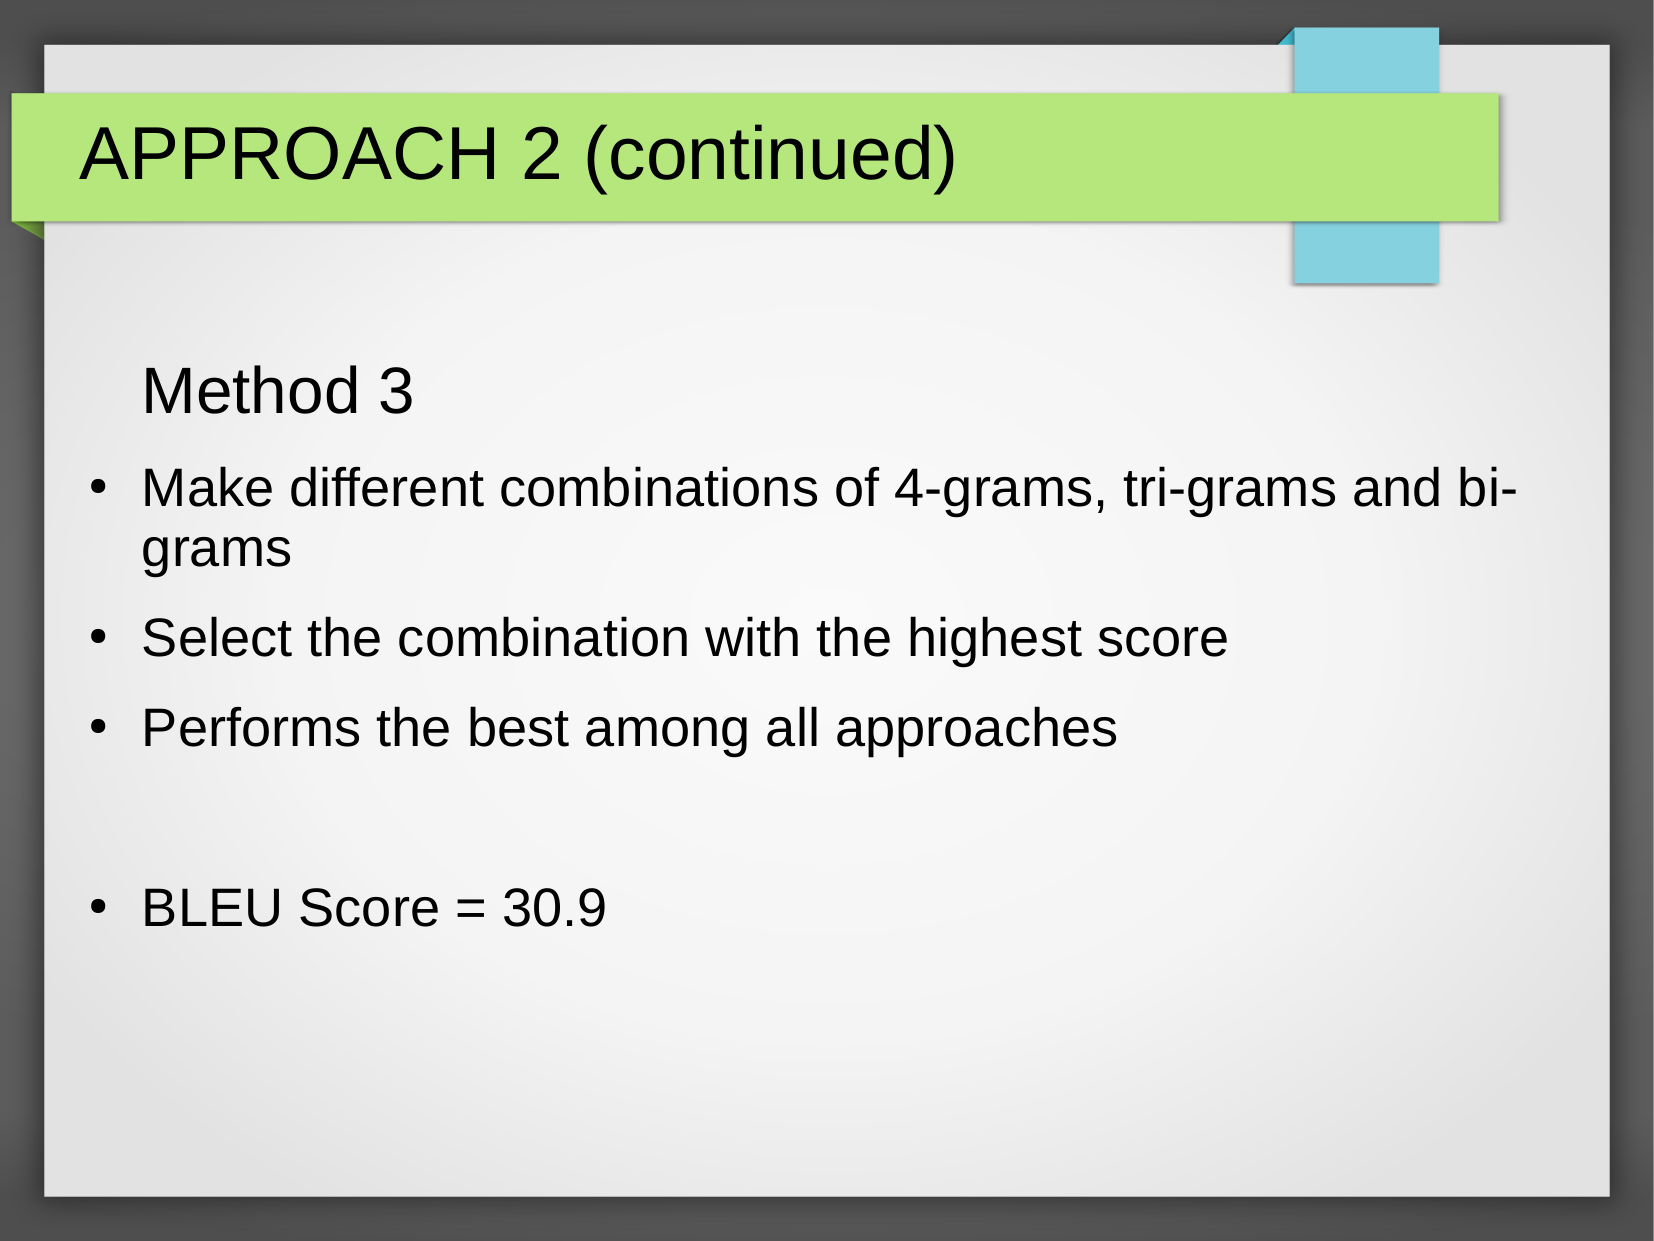

# APPROACH 2 (continued)
Method 3
Make different combinations of 4-grams, tri-grams and bi-grams
Select the combination with the highest score
Performs the best among all approaches
BLEU Score = 30.9